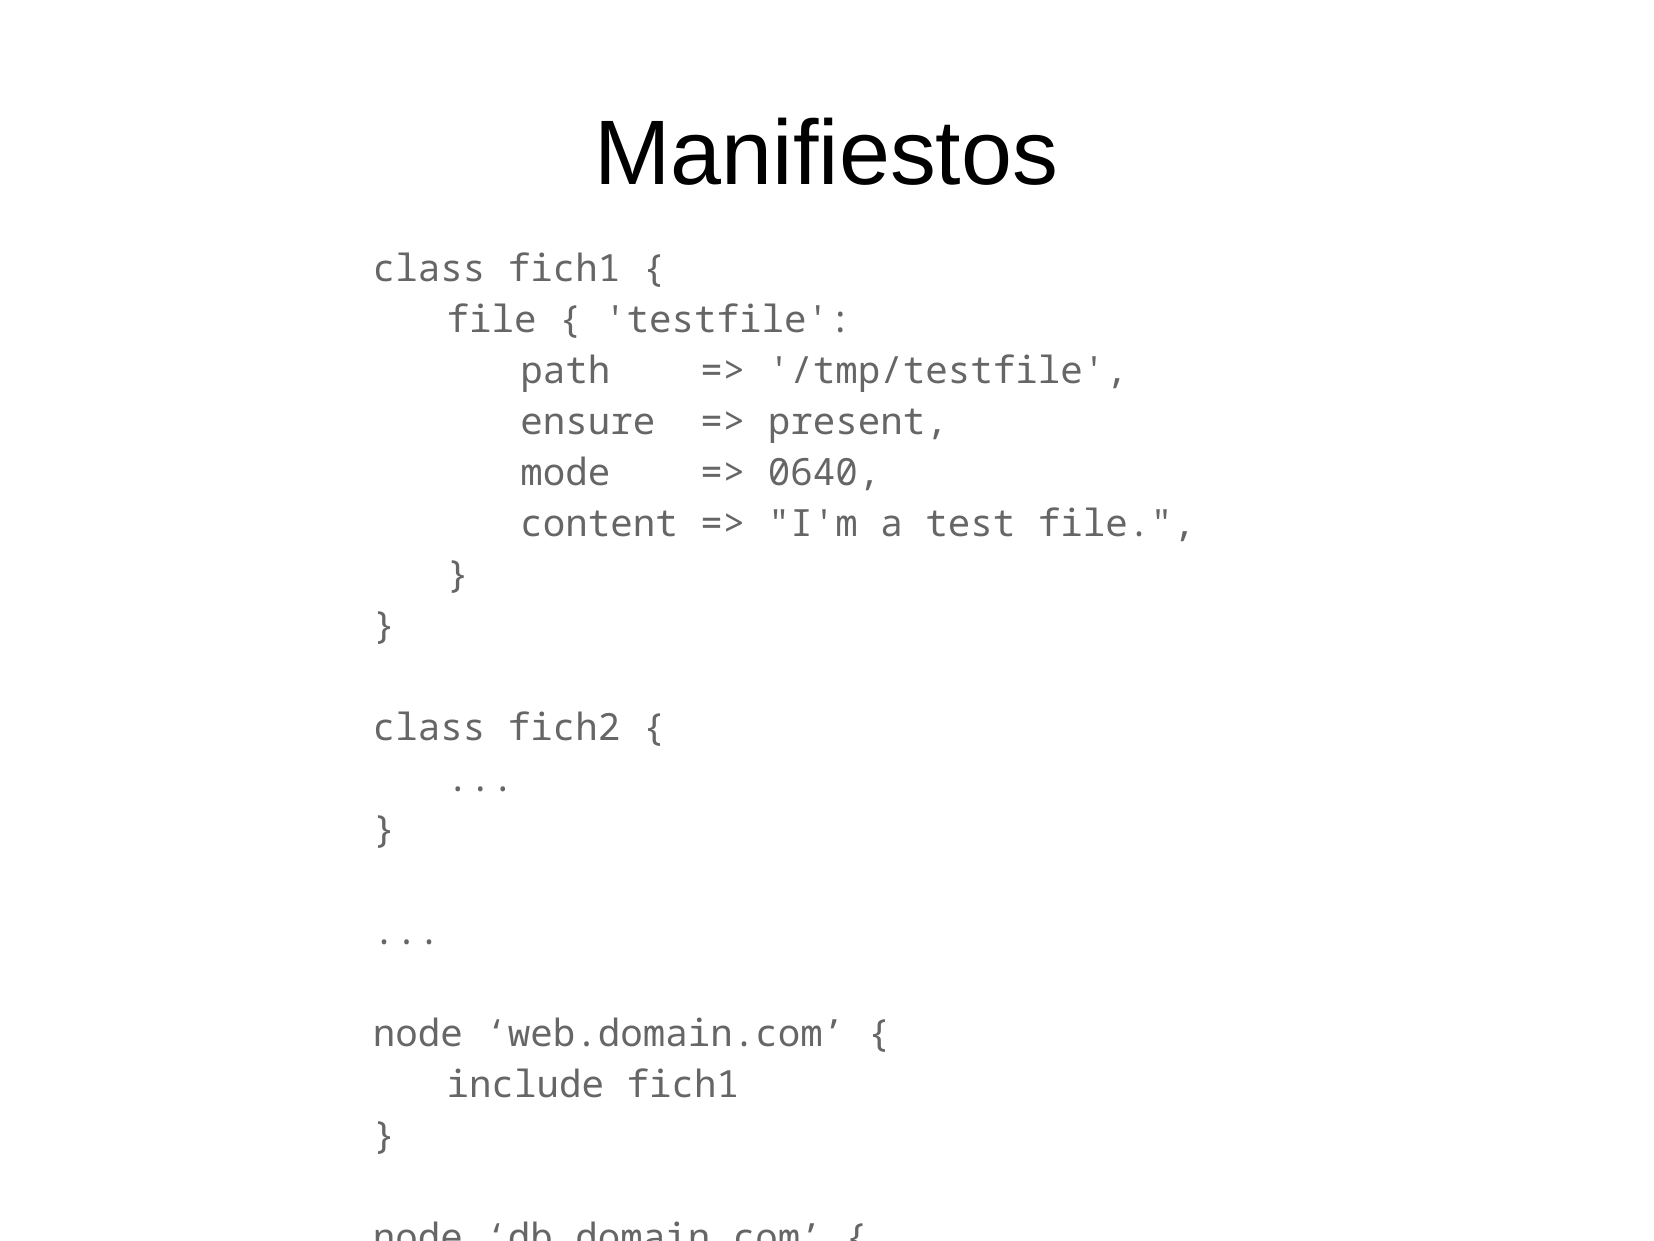

# Manifiestos
class fich1 {
	file { 'testfile':
		path => '/tmp/testfile',
		ensure => present,
		mode => 0640,
		content => "I'm a test file.",
	}
}
class fich2 {
	...
}
...
node ‘web.domain.com’ {
	include fich1
}
node ‘db.domain.com’ {
	include fich2
}